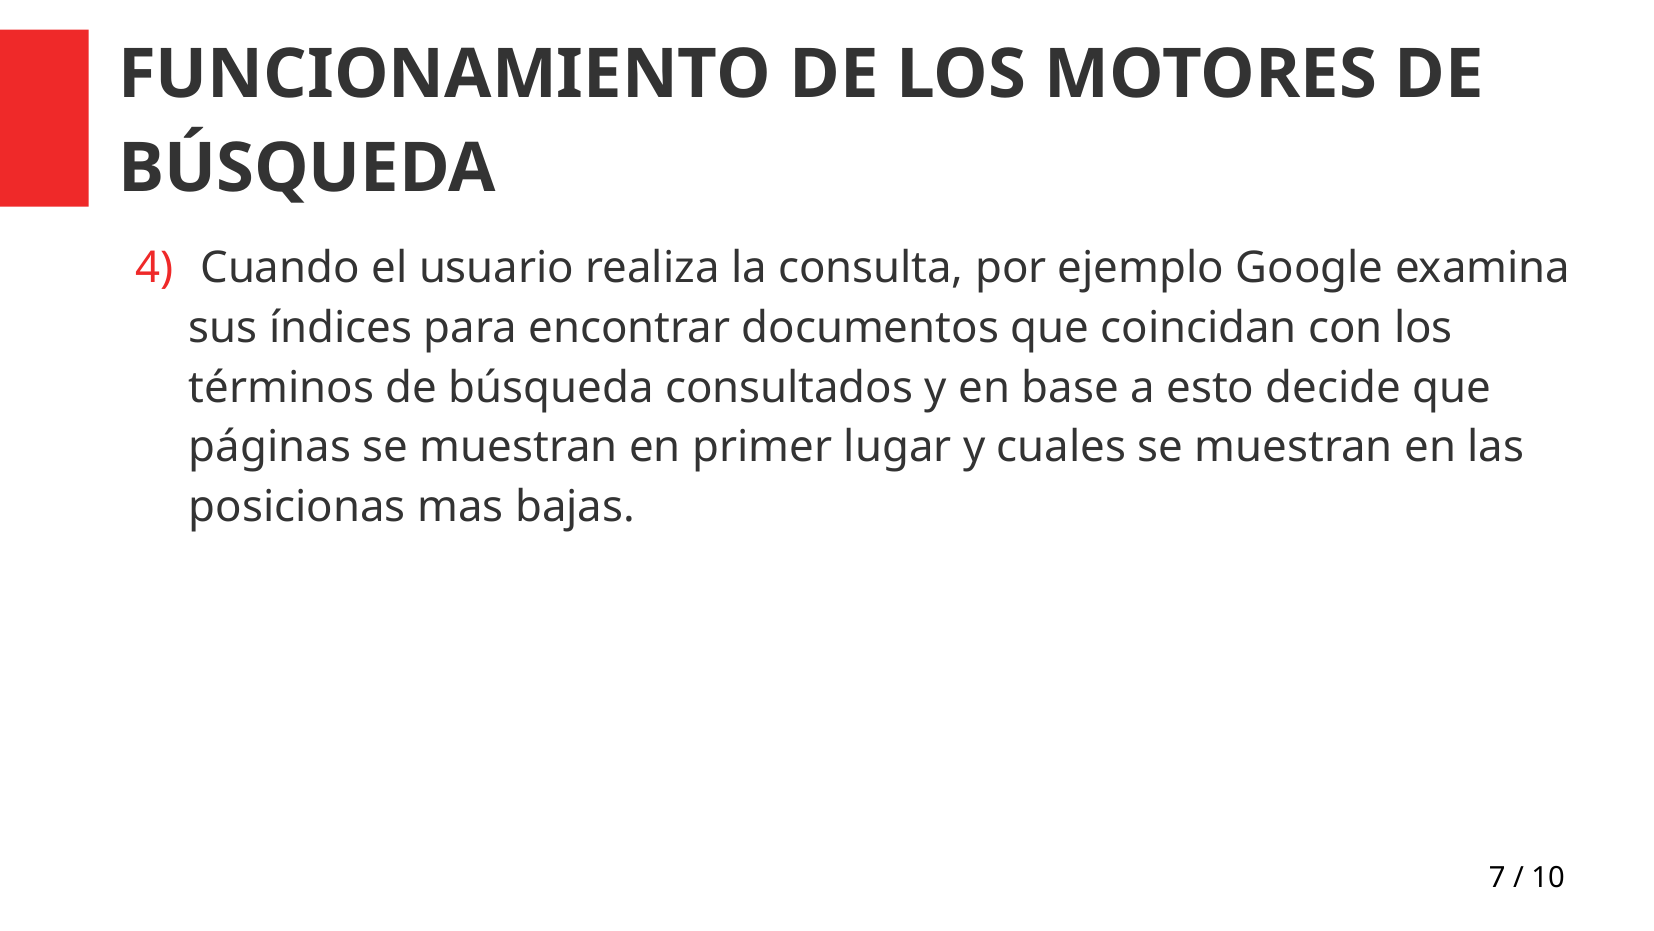

# FUNCIONAMIENTO DE LOS MOTORES DE BÚSQUEDA
 Cuando el usuario realiza la consulta, por ejemplo Google examina sus índices para encontrar documentos que coincidan con los términos de búsqueda consultados y en base a esto decide que páginas se muestran en primer lugar y cuales se muestran en las posicionas mas bajas.
7